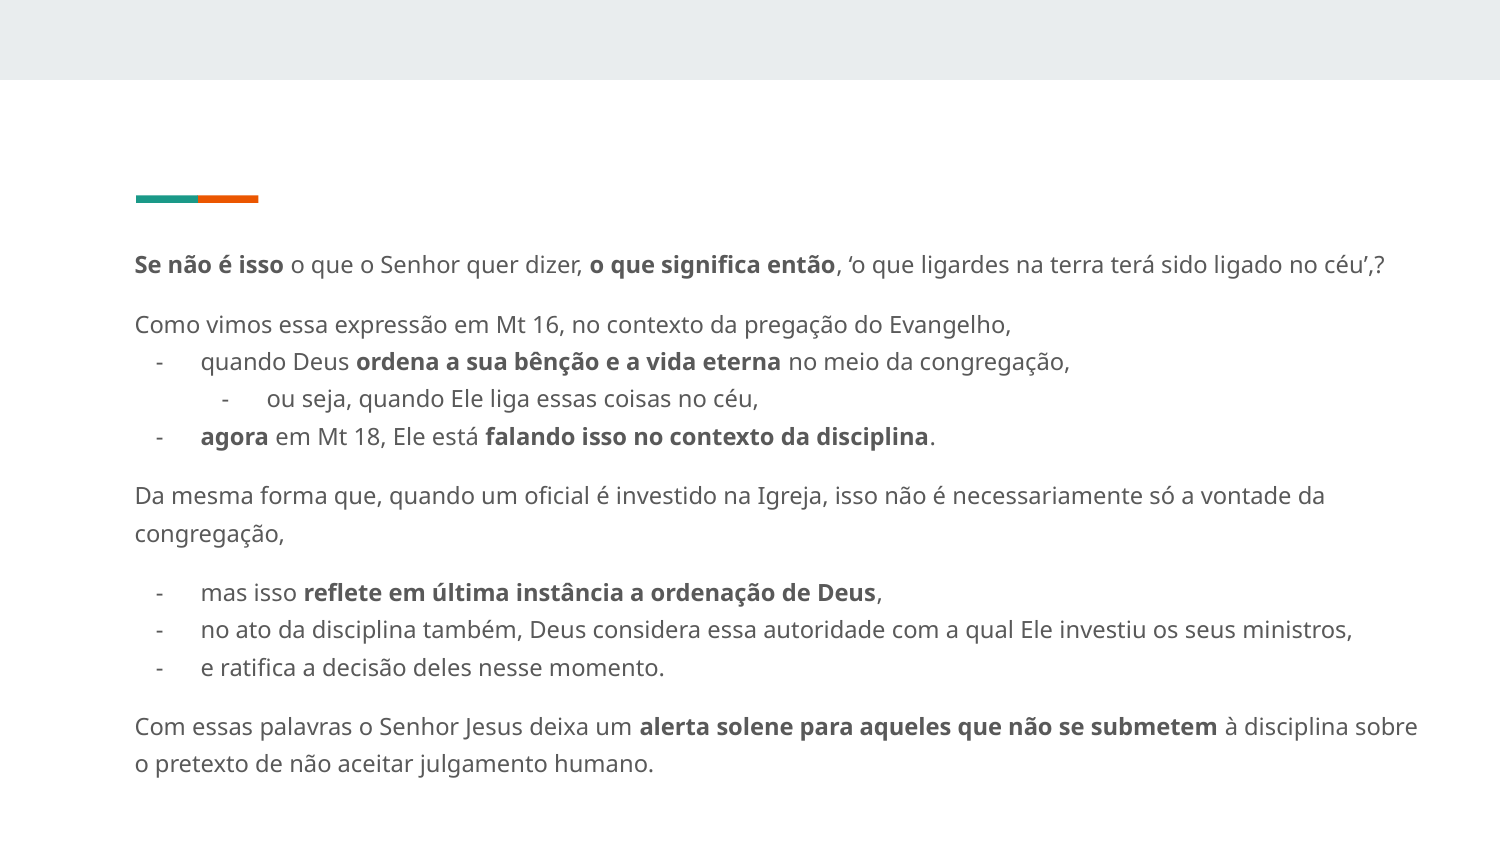

#
Se não é isso o que o Senhor quer dizer, o que significa então, ‘o que ligardes na terra terá sido ligado no céu’,?
Como vimos essa expressão em Mt 16, no contexto da pregação do Evangelho,
quando Deus ordena a sua bênção e a vida eterna no meio da congregação,
ou seja, quando Ele liga essas coisas no céu,
agora em Mt 18, Ele está falando isso no contexto da disciplina.
Da mesma forma que, quando um oficial é investido na Igreja, isso não é necessariamente só a vontade da congregação,
mas isso reflete em última instância a ordenação de Deus,
no ato da disciplina também, Deus considera essa autoridade com a qual Ele investiu os seus ministros,
e ratifica a decisão deles nesse momento.
Com essas palavras o Senhor Jesus deixa um alerta solene para aqueles que não se submetem à disciplina sobre o pretexto de não aceitar julgamento humano.